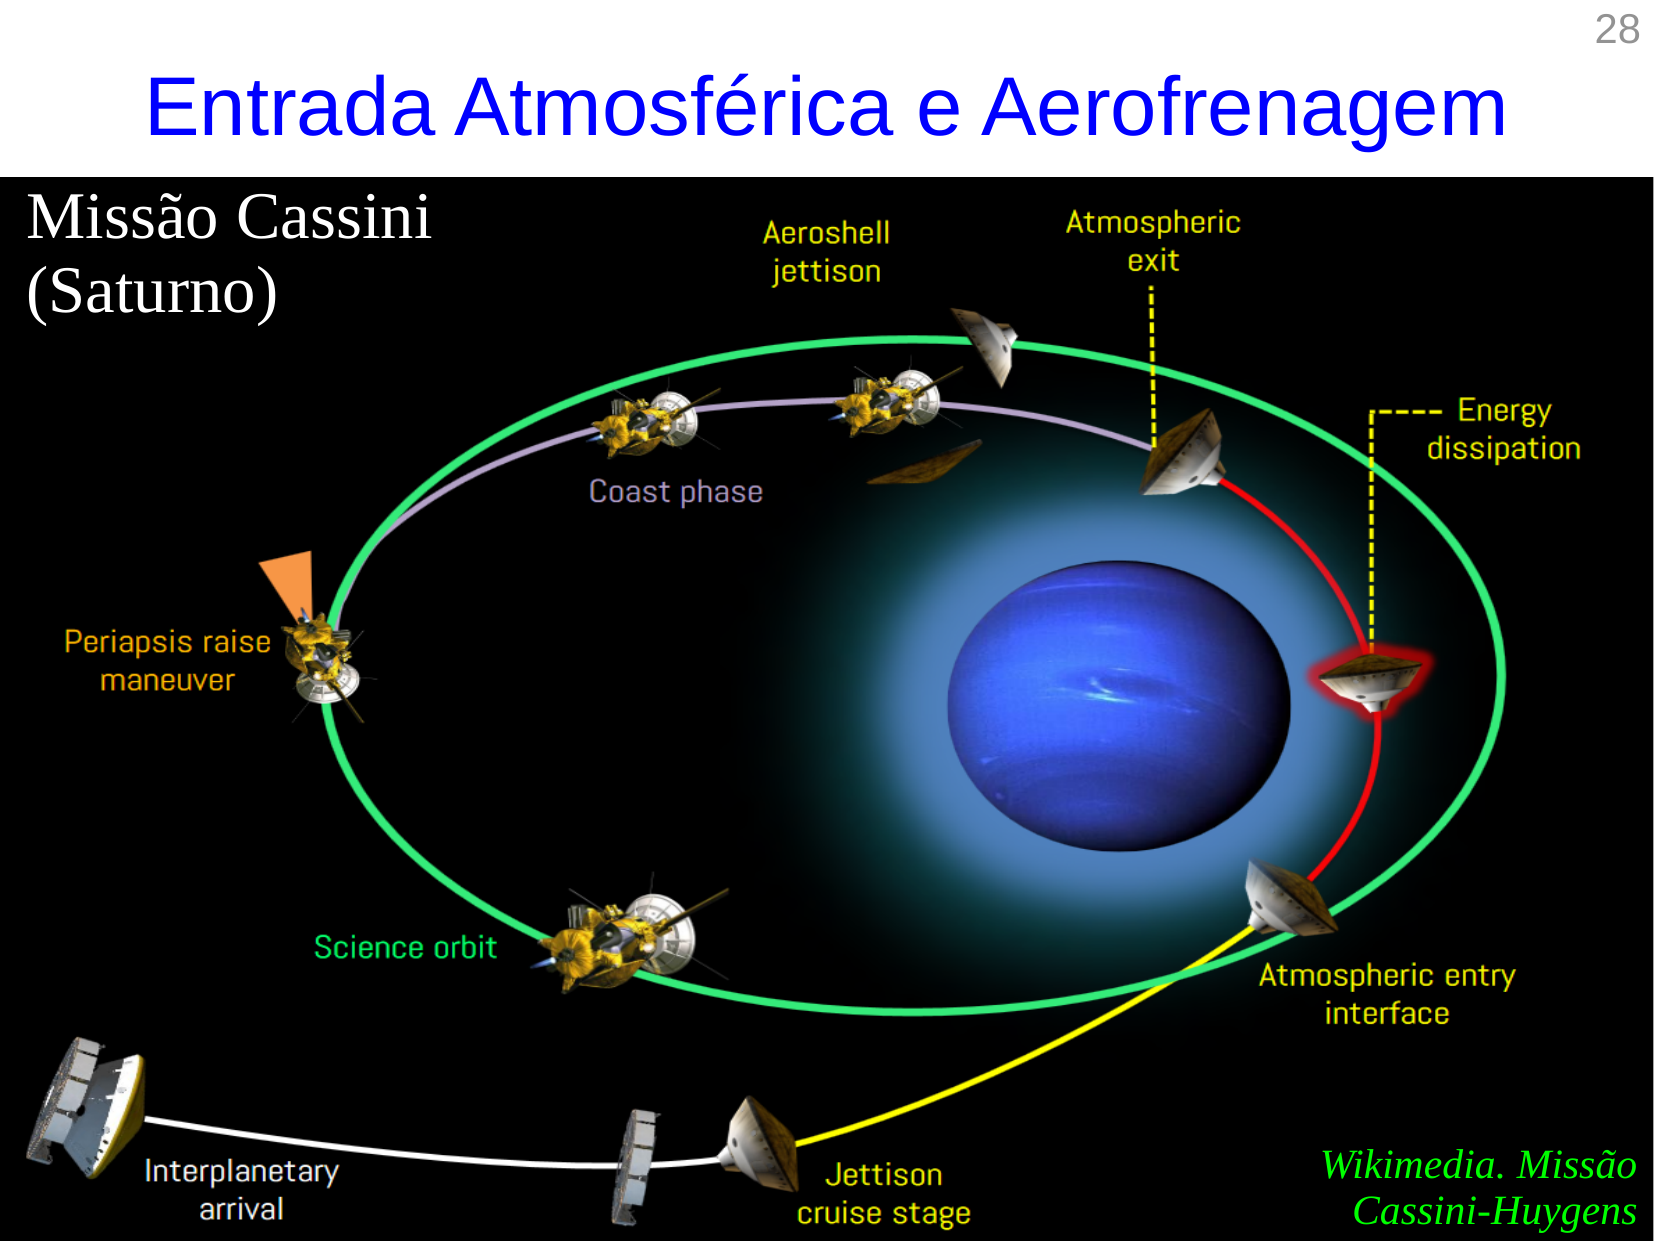

28
# Entrada Atmosférica e Aerofrenagem
Missão Cassini
(Saturno)
Wikimedia. Missão Cassini-Huygens